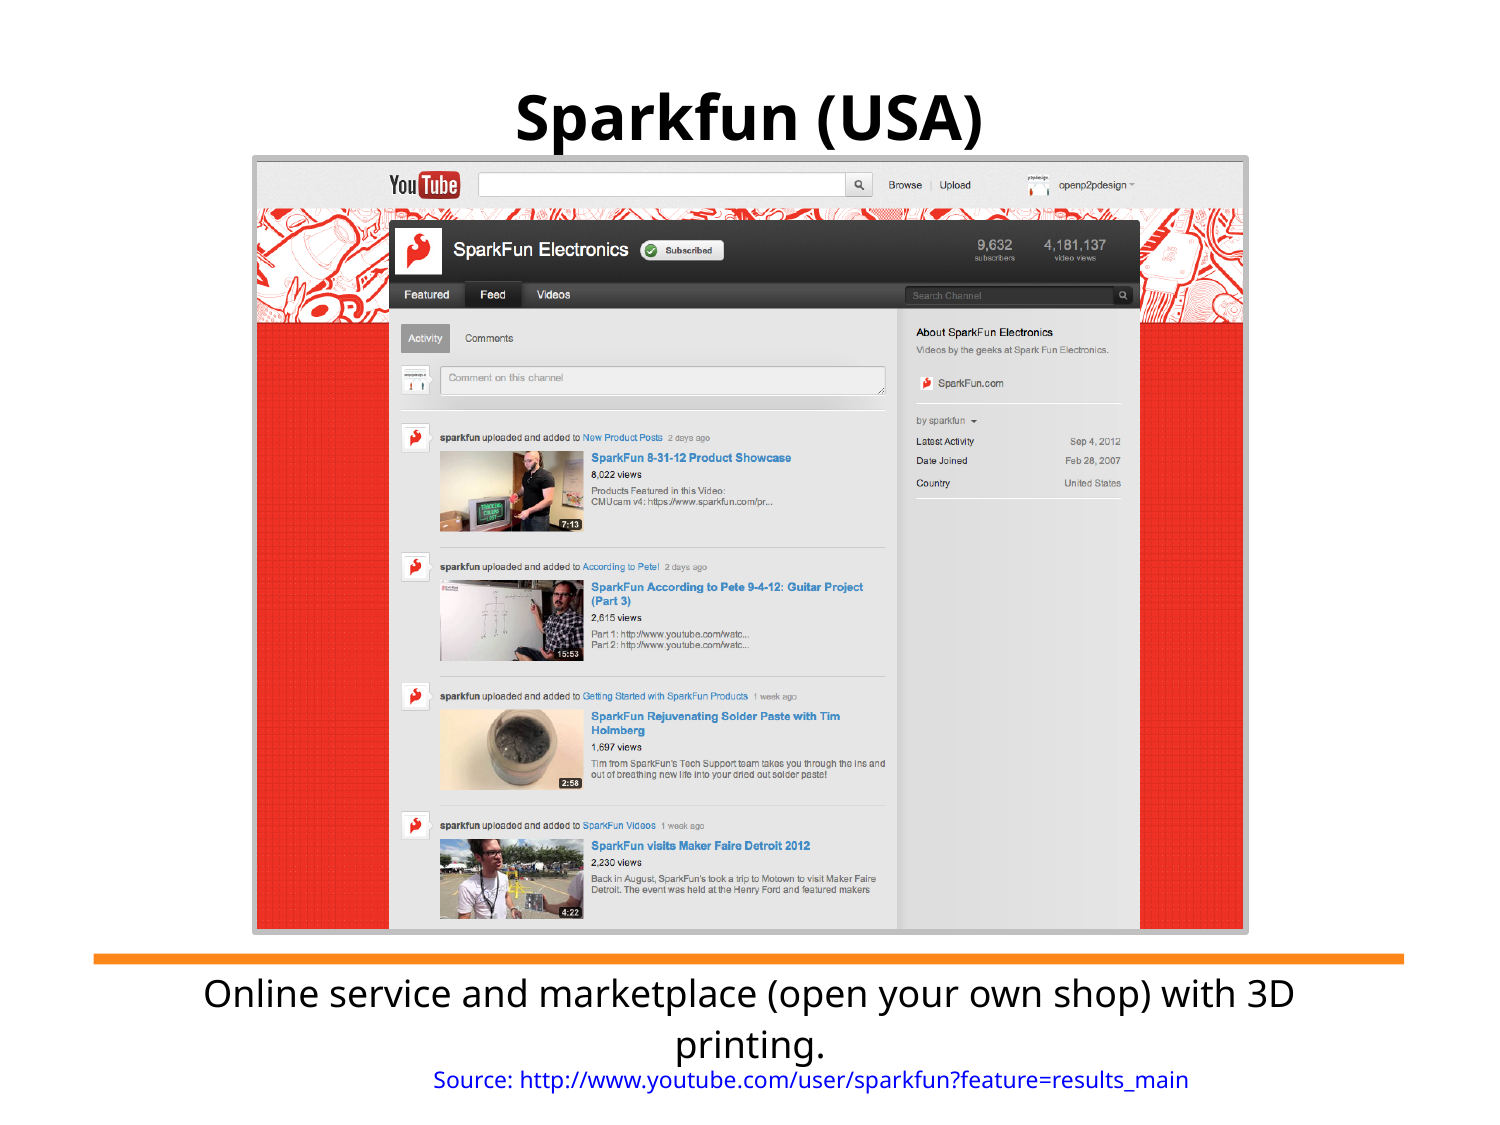

# Sparkfun (USA)
Online service and marketplace (open your own shop) with 3D printing.
Source: http://www.youtube.com/user/sparkfun?feature=results_main